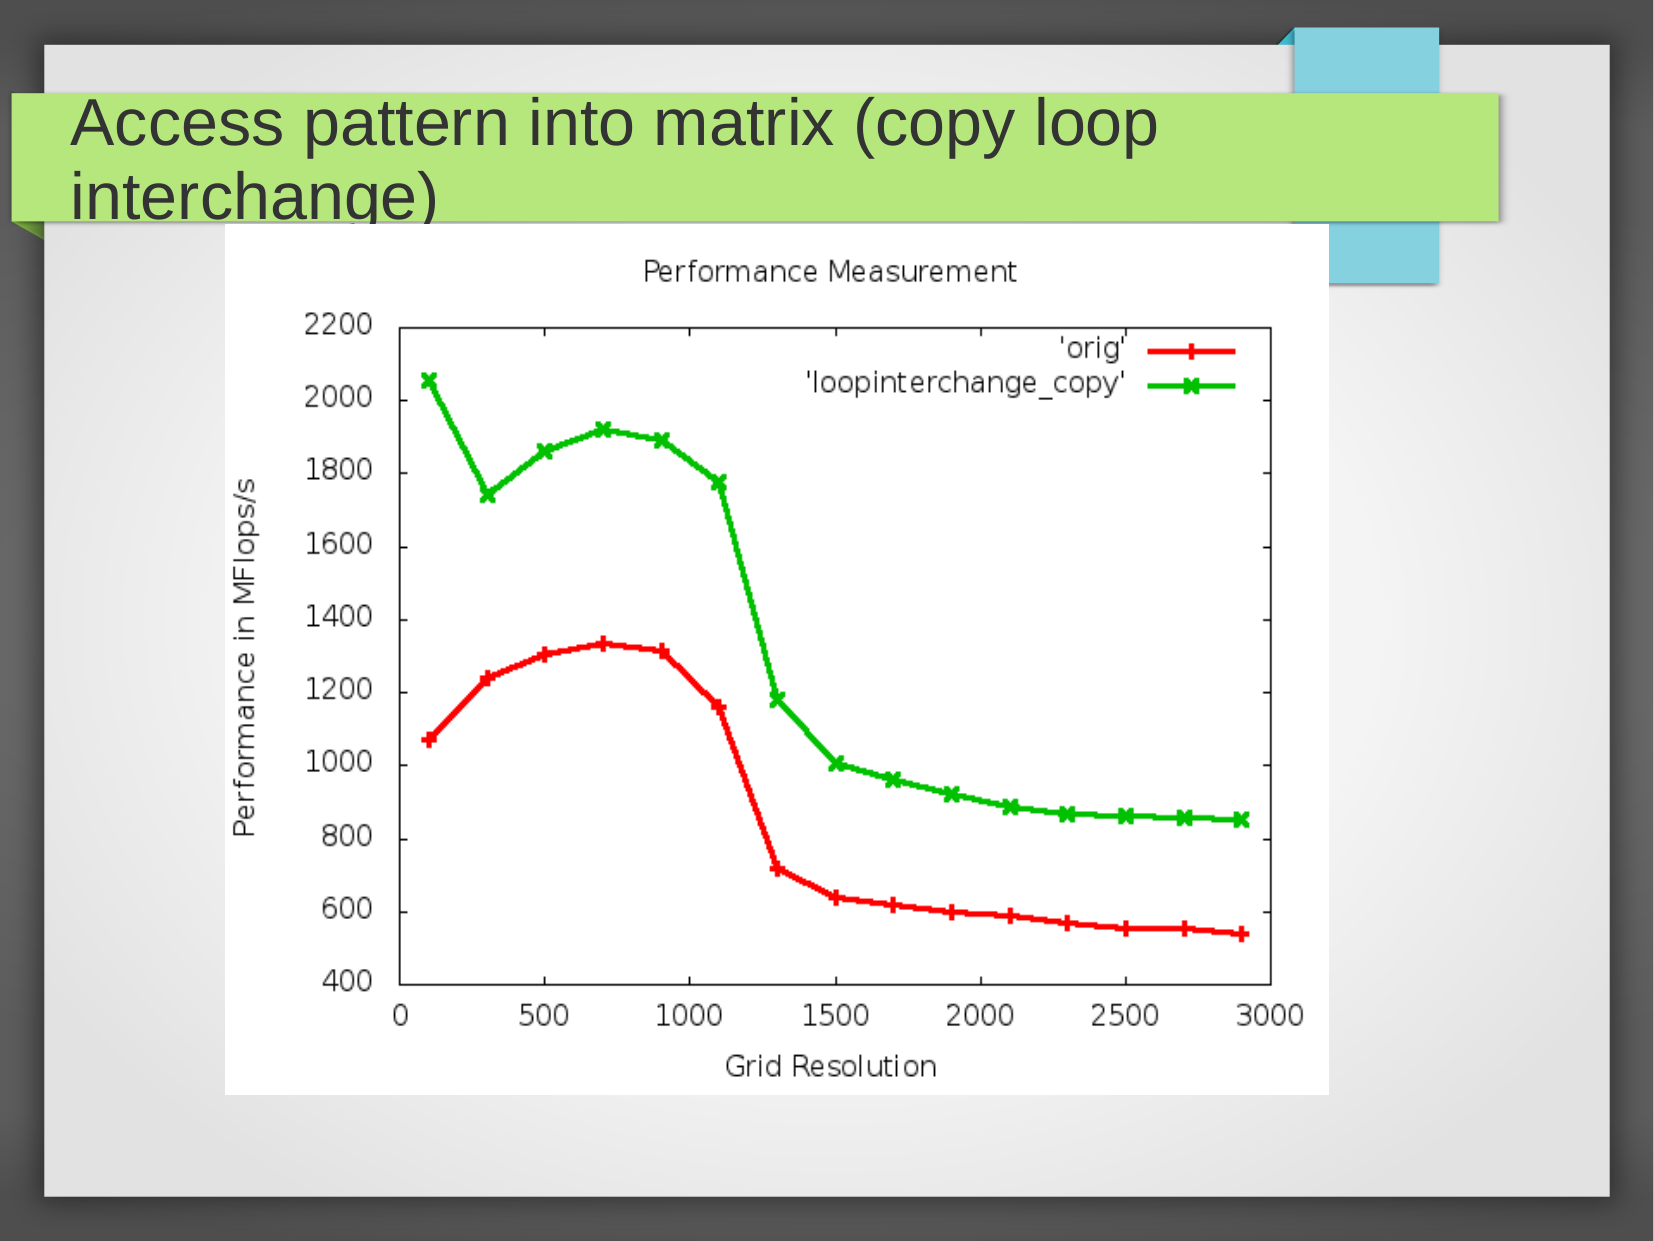

# Access pattern into matrix (copy loop interchange)